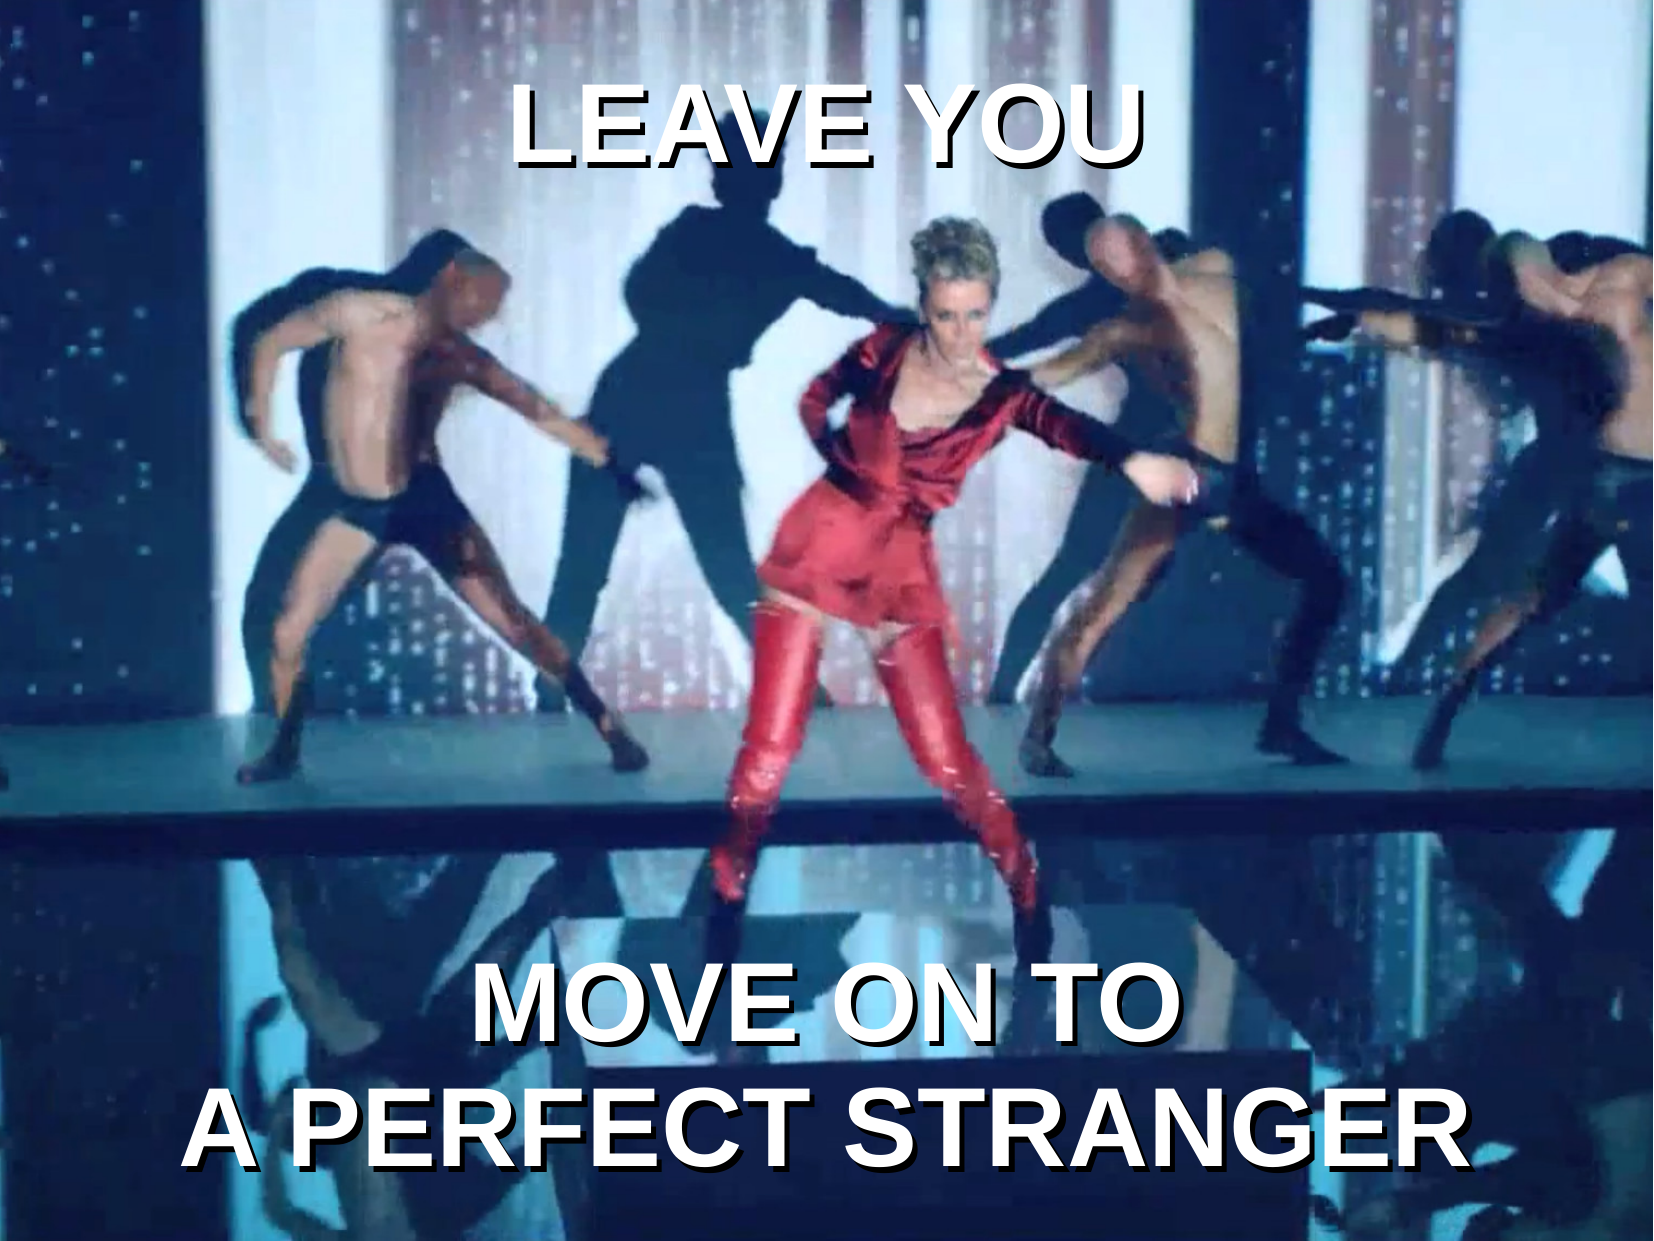

# LEAVE YOU
MOVE ON TO
A PERFECT STRANGER